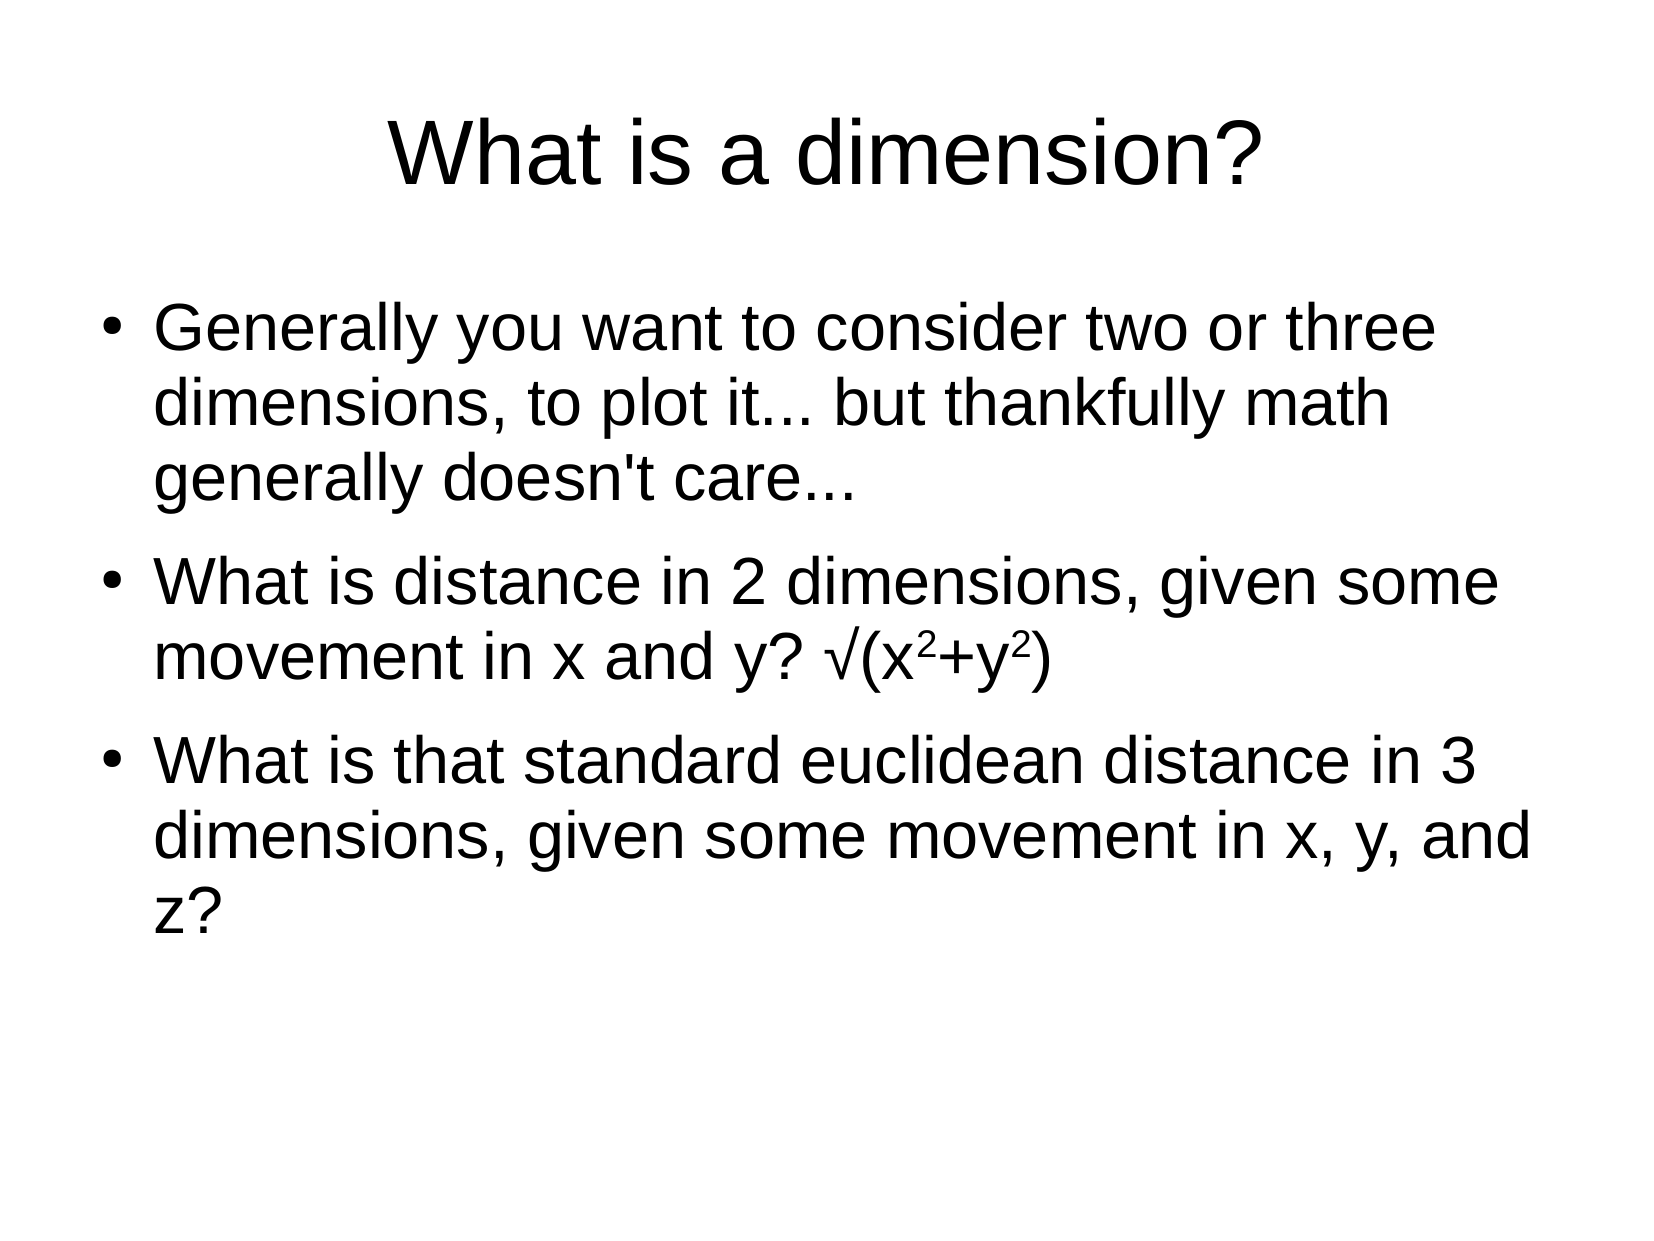

# What is a dimension?
Generally you want to consider two or three dimensions, to plot it... but thankfully math generally doesn't care...
What is distance in 2 dimensions, given some movement in x and y? √(x2+y2)
What is that standard euclidean distance in 3 dimensions, given some movement in x, y, and z?